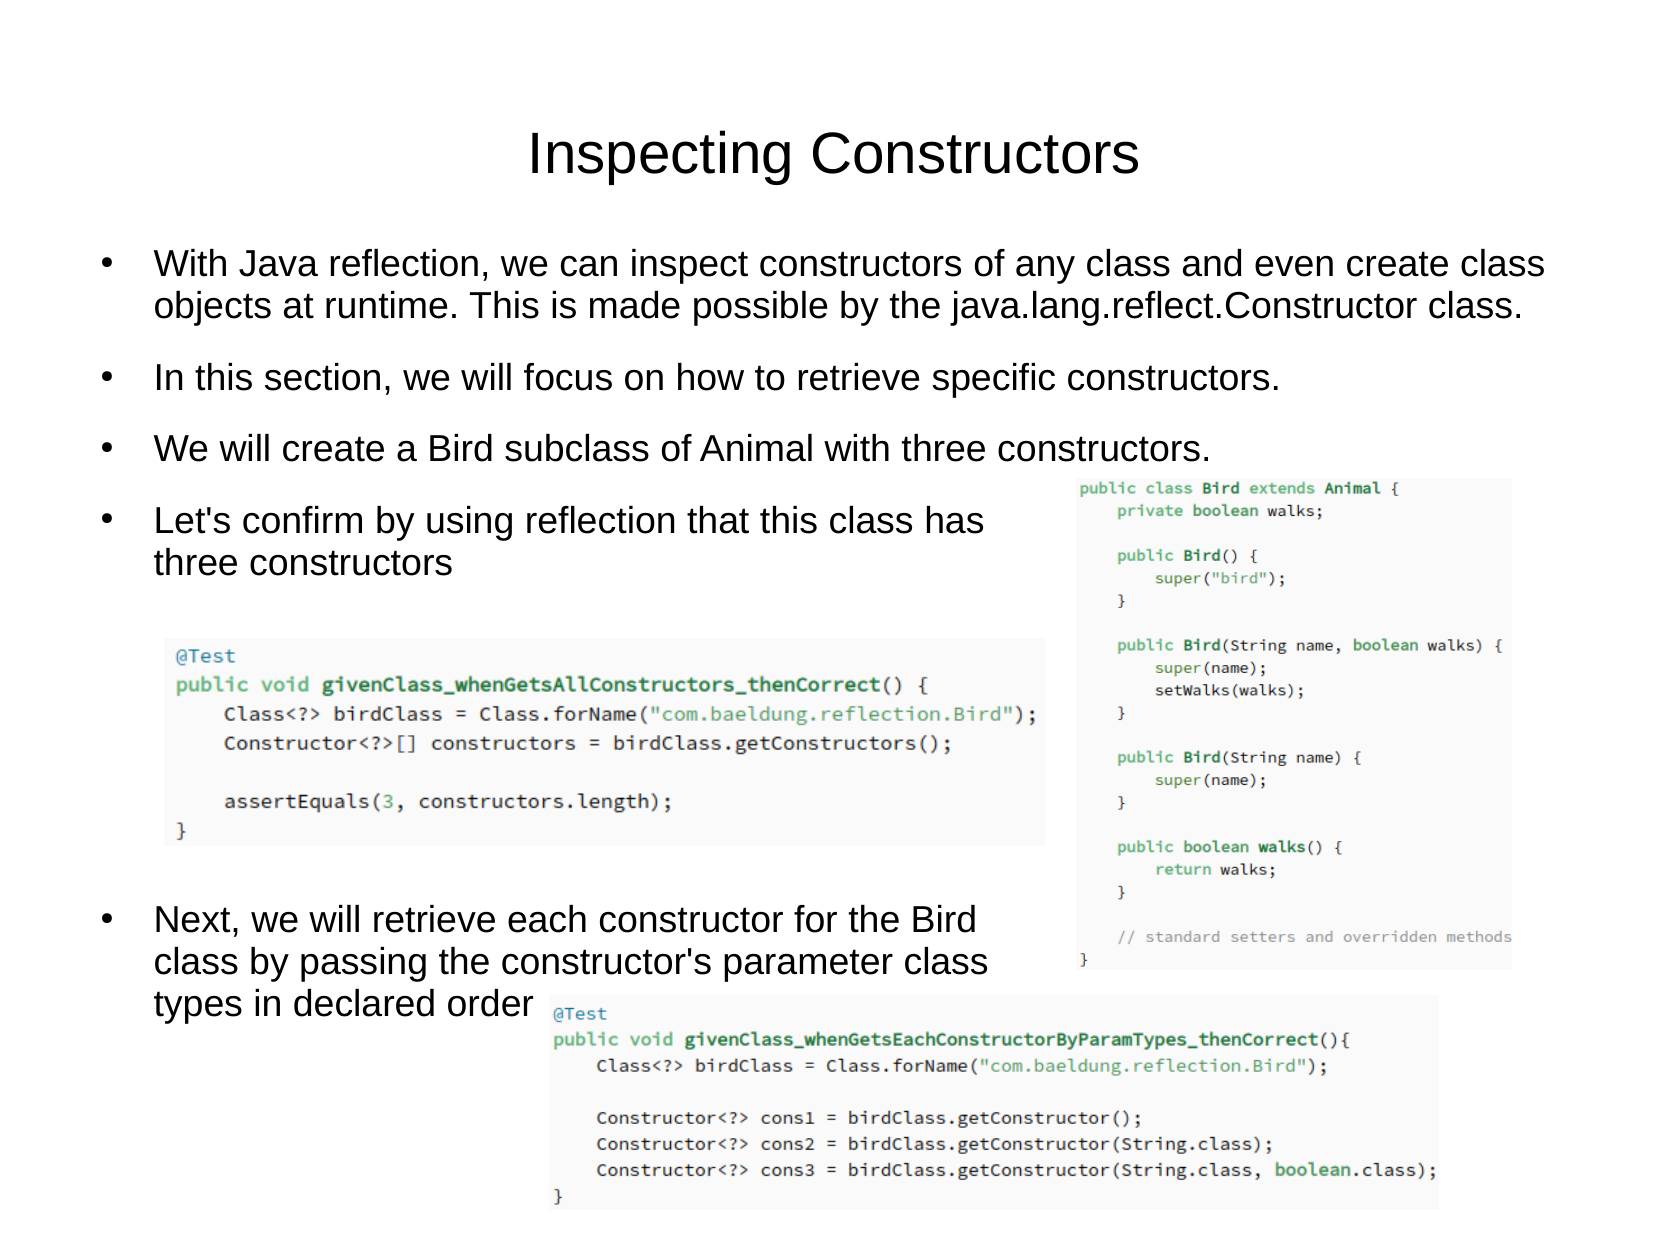

# Inspecting Constructors
With Java reflection, we can inspect constructors of any class and even create class objects at runtime. This is made possible by the java.lang.reflect.Constructor class.
In this section, we will focus on how to retrieve specific constructors.
We will create a Bird subclass of Animal with three constructors.
Let's confirm by using reflection that this class has
three constructors
Next, we will retrieve each constructor for the Bird
class by passing the constructor's parameter class
types in declared order